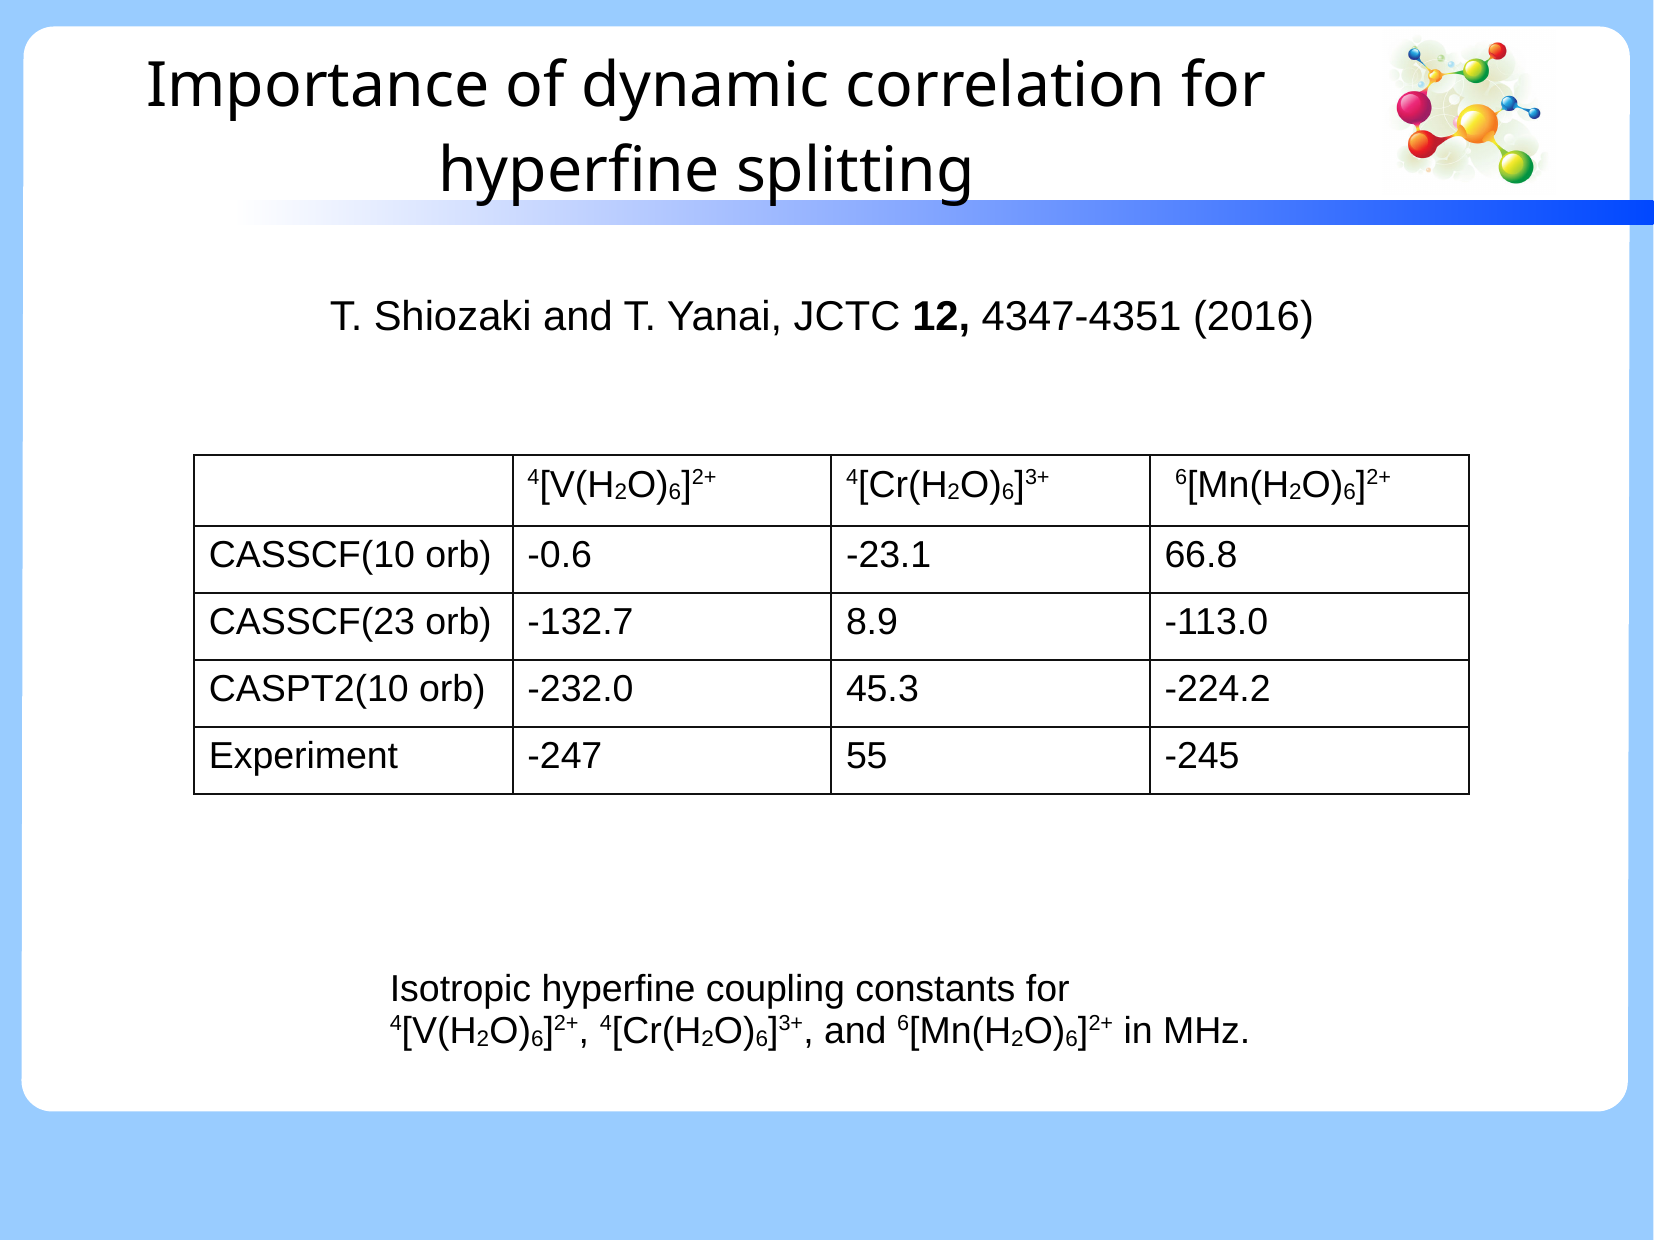

# Importance of dynamic correlation for hyperfine splitting
T. Shiozaki and T. Yanai, JCTC 12, 4347-4351 (2016)
| | 4[V(H2O)6]2+ | 4[Cr(H2O)6]3+ | 6[Mn(H2O)6]2+ |
| --- | --- | --- | --- |
| CASSCF(10 orb) | -0.6 | -23.1 | 66.8 |
| CASSCF(23 orb) | -132.7 | 8.9 | -113.0 |
| CASPT2(10 orb) | -232.0 | 45.3 | -224.2 |
| Experiment | -247 | 55 | -245 |
Isotropic hyperfine coupling constants for 4[V(H2O)6]2+, 4[Cr(H2O)6]3+, and 6[Mn(H2O)6]2+ in MHz.